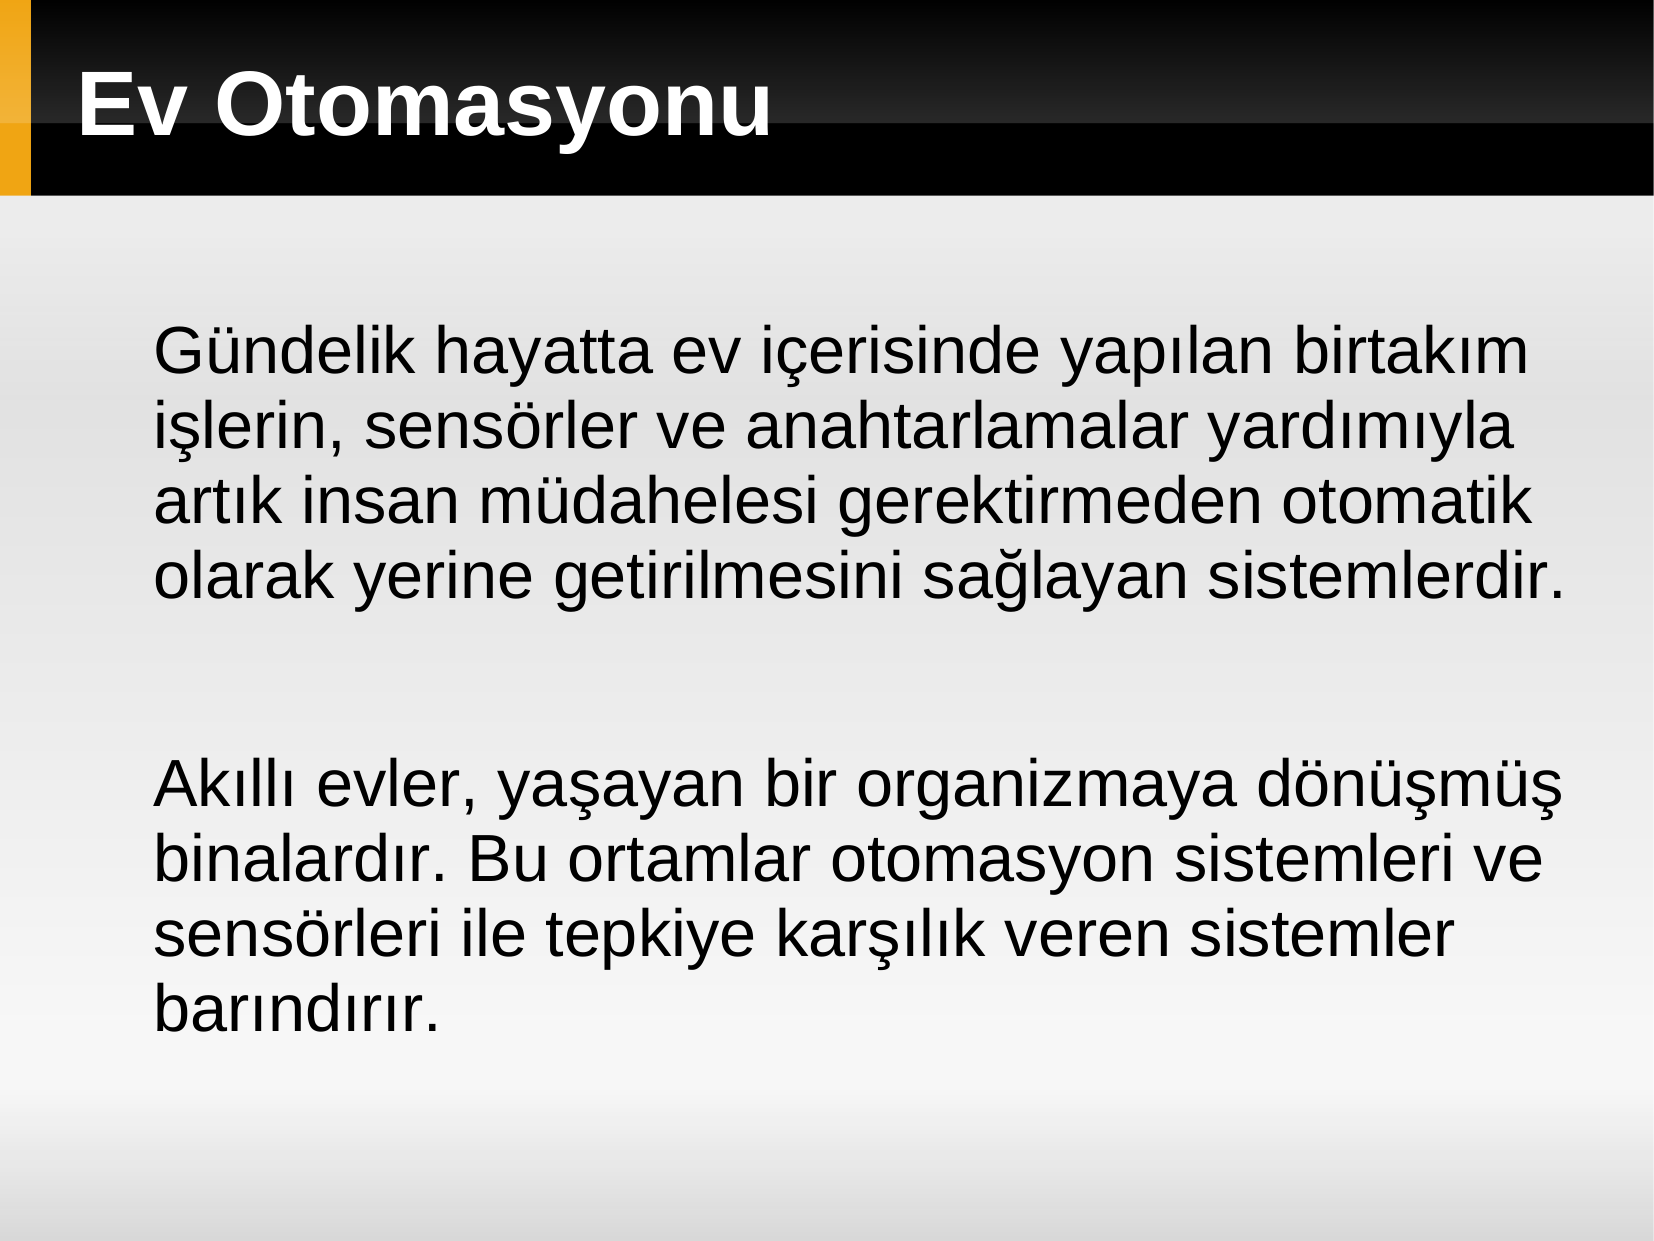

# Ev Otomasyonu
Gündelik hayatta ev içerisinde yapılan birtakım işlerin, sensörler ve anahtarlamalar yardımıyla artık insan müdahelesi gerektirmeden otomatik olarak yerine getirilmesini sağlayan sistemlerdir.
Akıllı evler, yaşayan bir organizmaya dönüşmüş binalardır. Bu ortamlar otomasyon sistemleri ve sensörleri ile tepkiye karşılık veren sistemler barındırır.